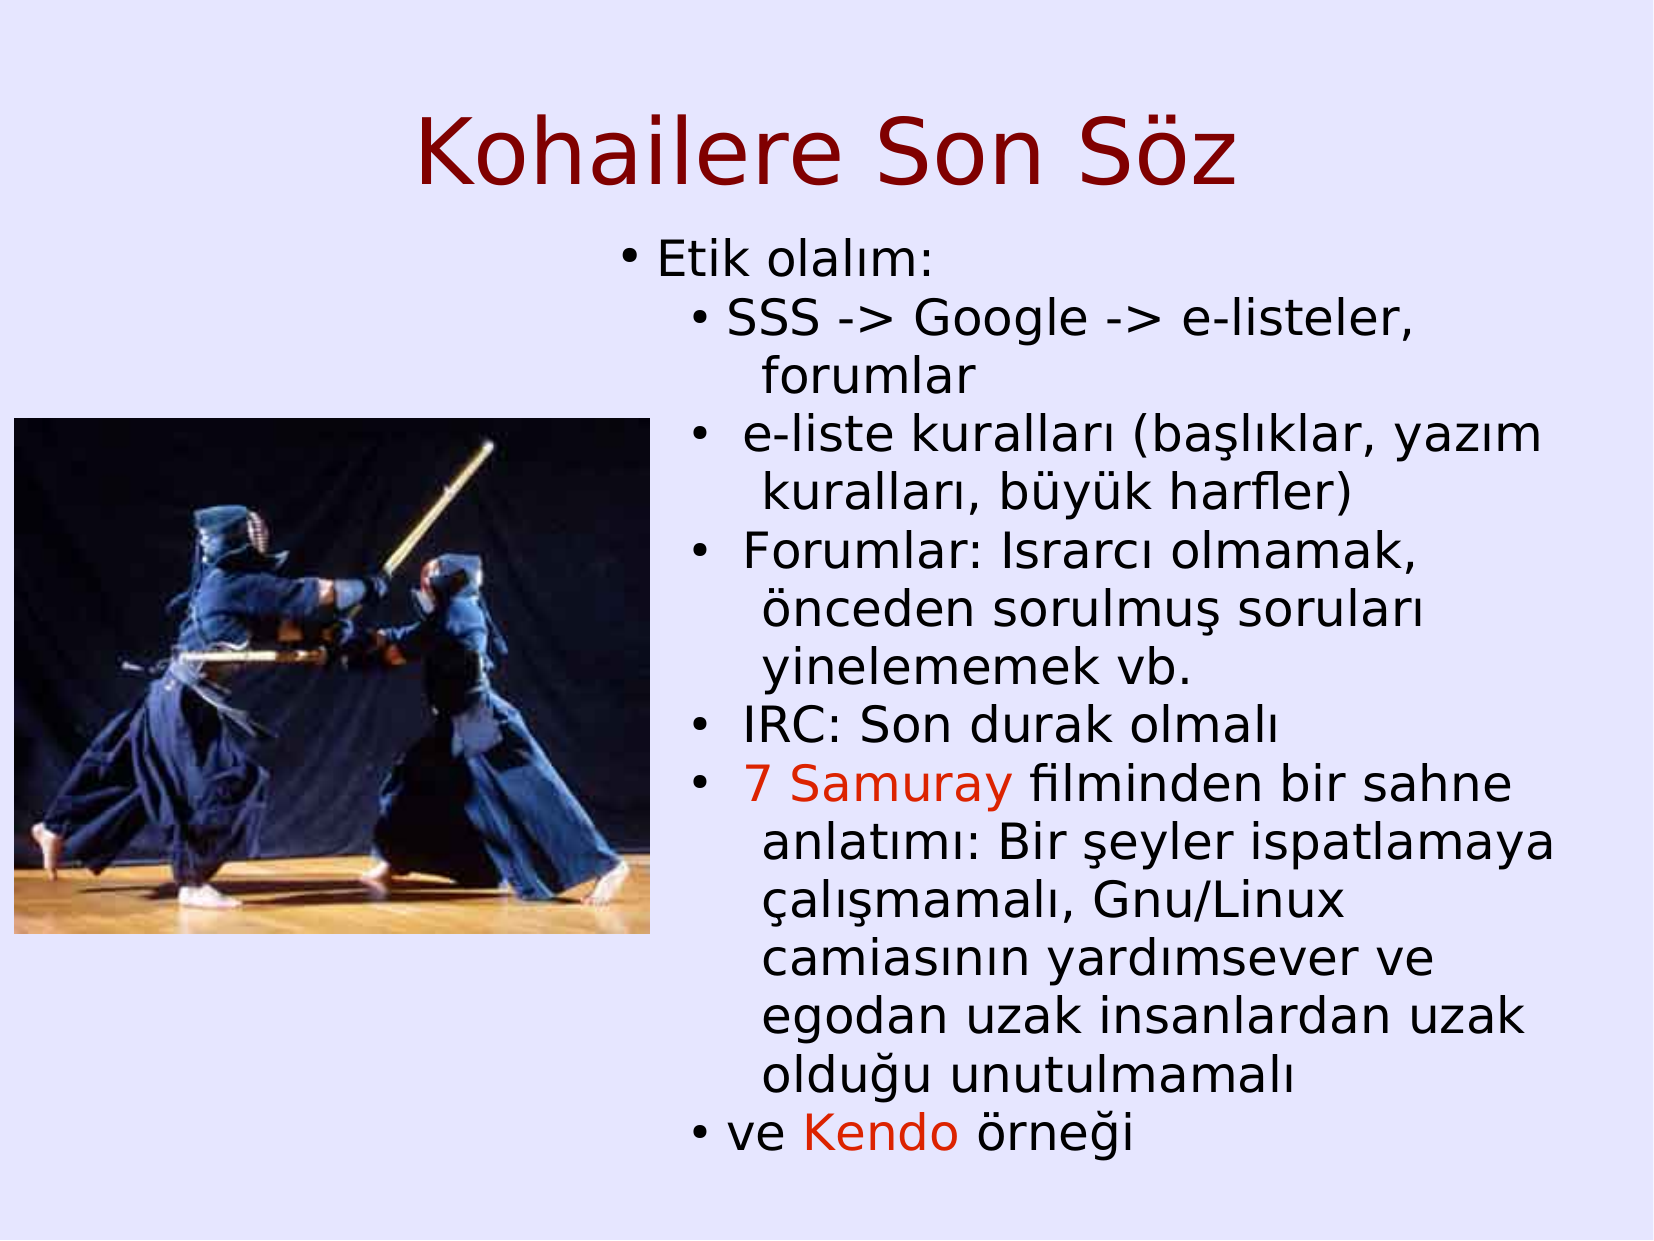

# Kohailere Son Söz
 Etik olalım:
SSS -> Google -> e-listeler, forumlar
 e-liste kuralları (başlıklar, yazım kuralları, büyük harfler)
 Forumlar: Israrcı olmamak, önceden sorulmuş soruları yinelememek vb.
 IRC: Son durak olmalı
 7 Samuray filminden bir sahne anlatımı: Bir şeyler ispatlamaya çalışmamalı, Gnu/Linux camiasının yardımsever ve egodan uzak insanlardan uzak olduğu unutulmamalı
ve Kendo örneği